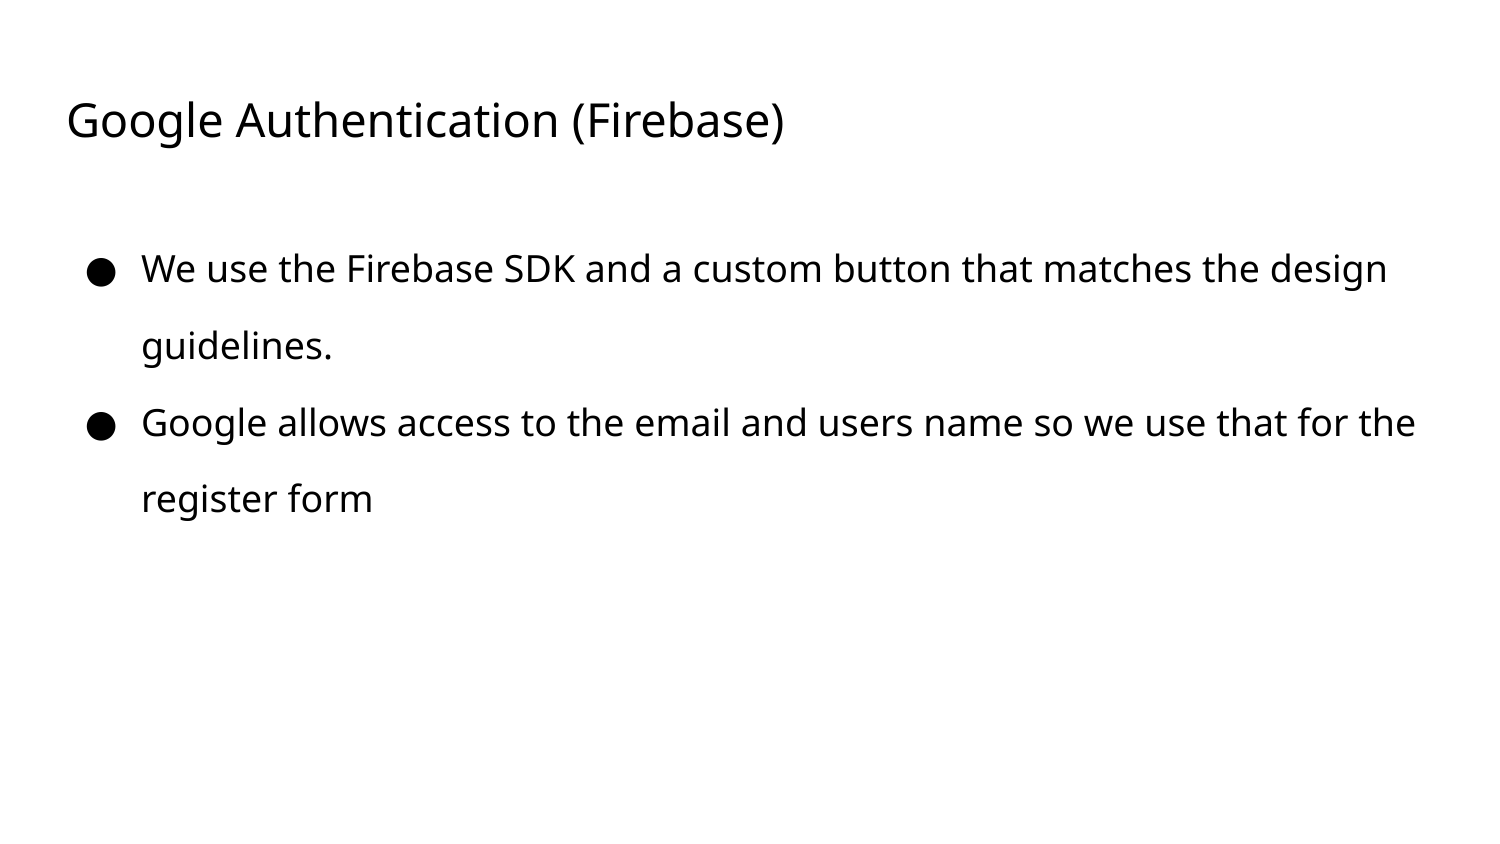

# Google Authentication (Firebase)
We use the Firebase SDK and a custom button that matches the design guidelines.
Google allows access to the email and users name so we use that for the register form